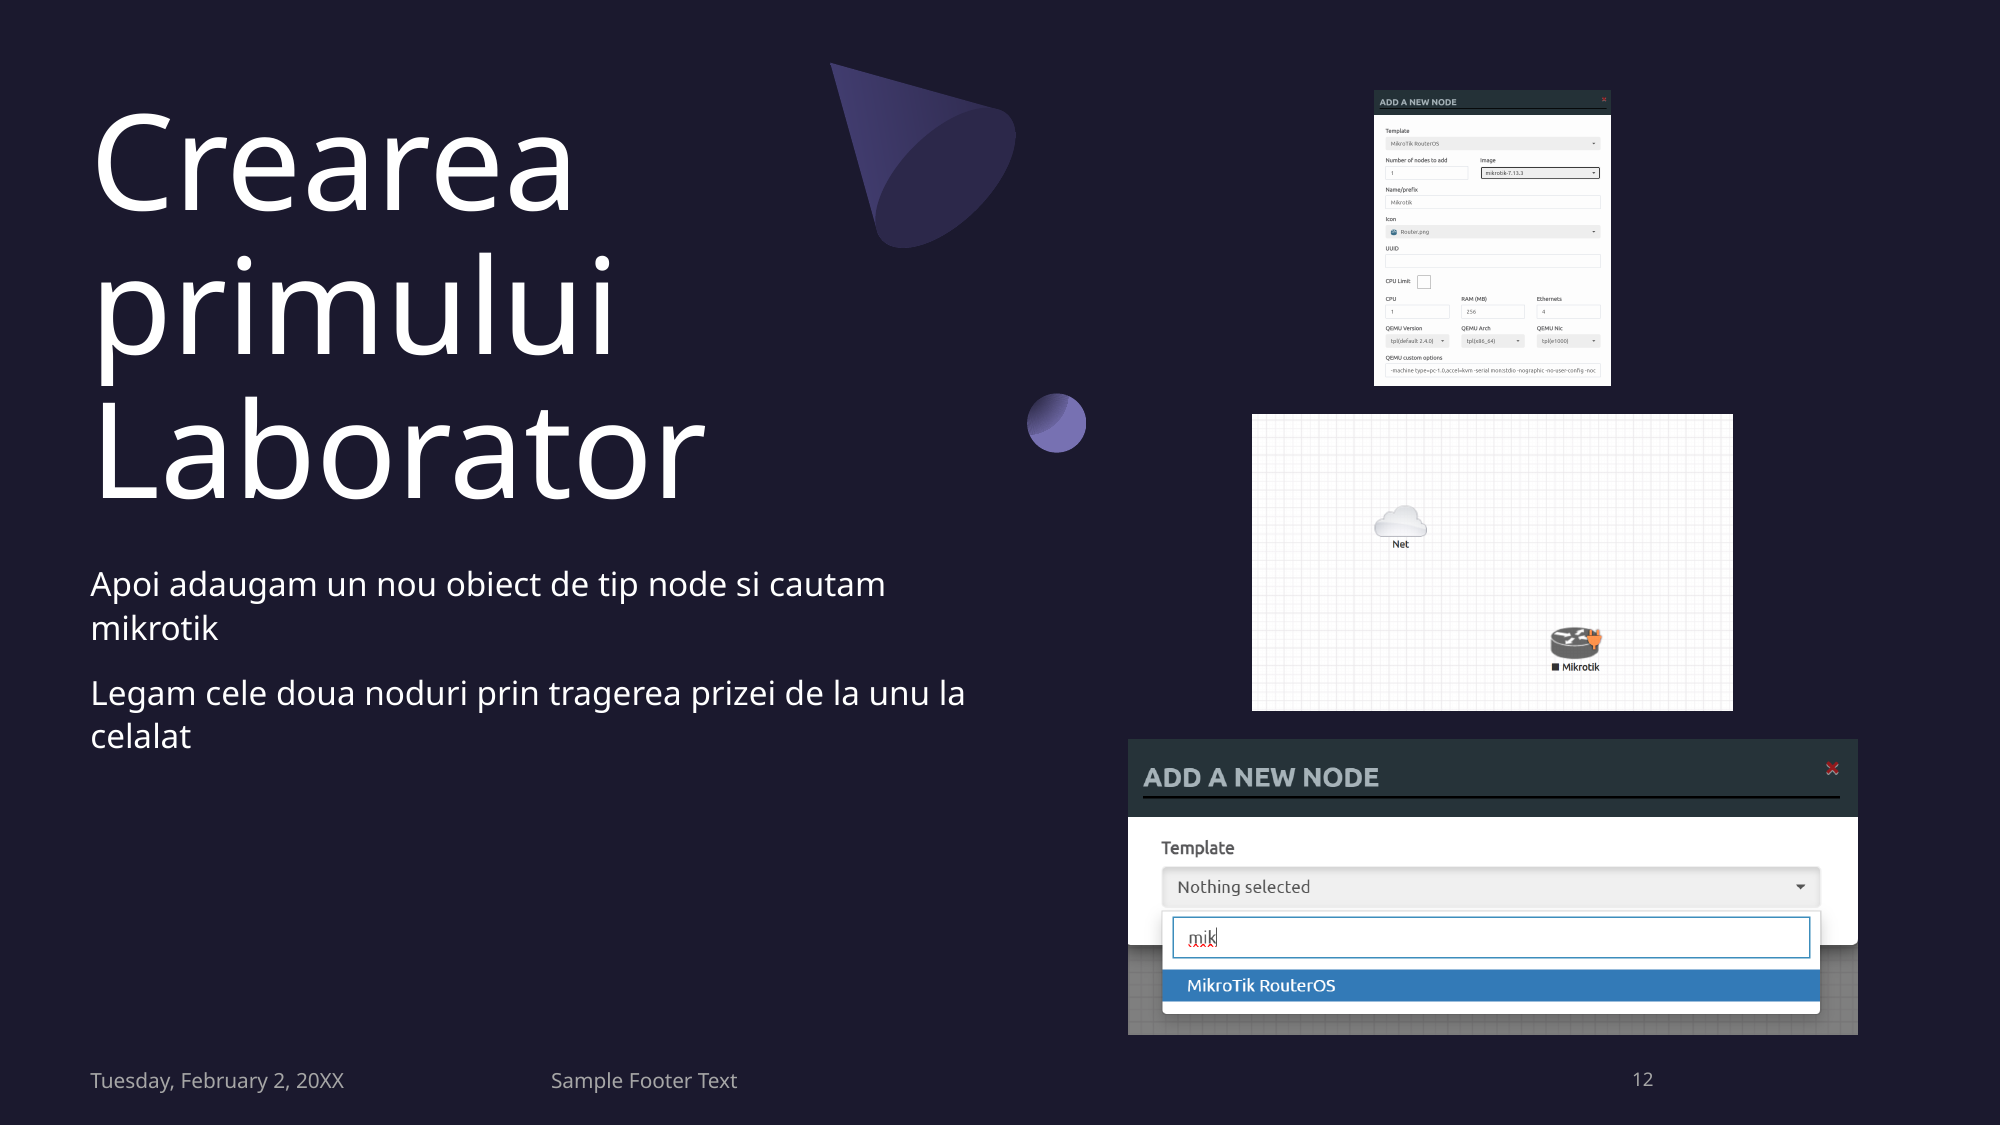

# Crearea primului Laborator
Apoi adaugam un nou obiect de tip node si cautam mikrotik
Legam cele doua noduri prin tragerea prizei de la unu la celalat
Tuesday, February 2, 20XX
Sample Footer Text